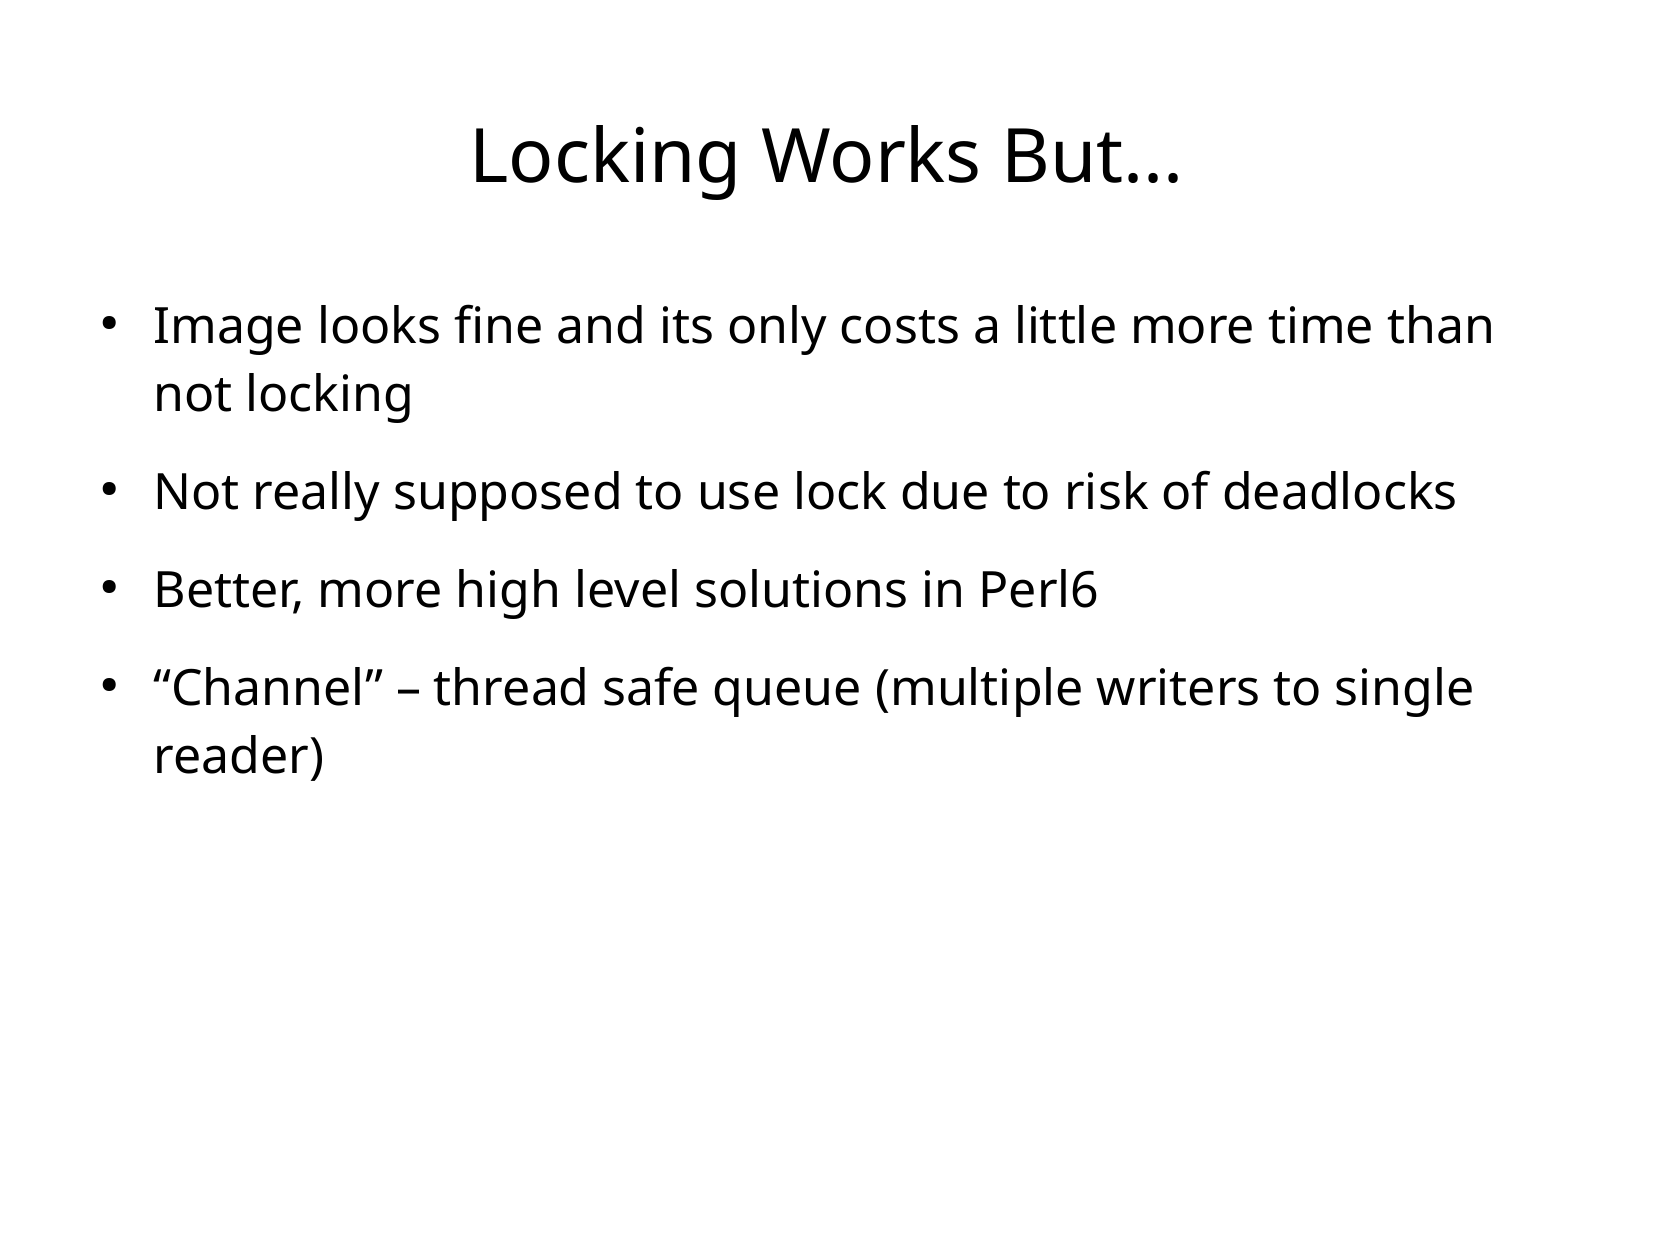

# Locking Works But...
Image looks fine and its only costs a little more time than not locking
Not really supposed to use lock due to risk of deadlocks
Better, more high level solutions in Perl6
“Channel” – thread safe queue (multiple writers to single reader)